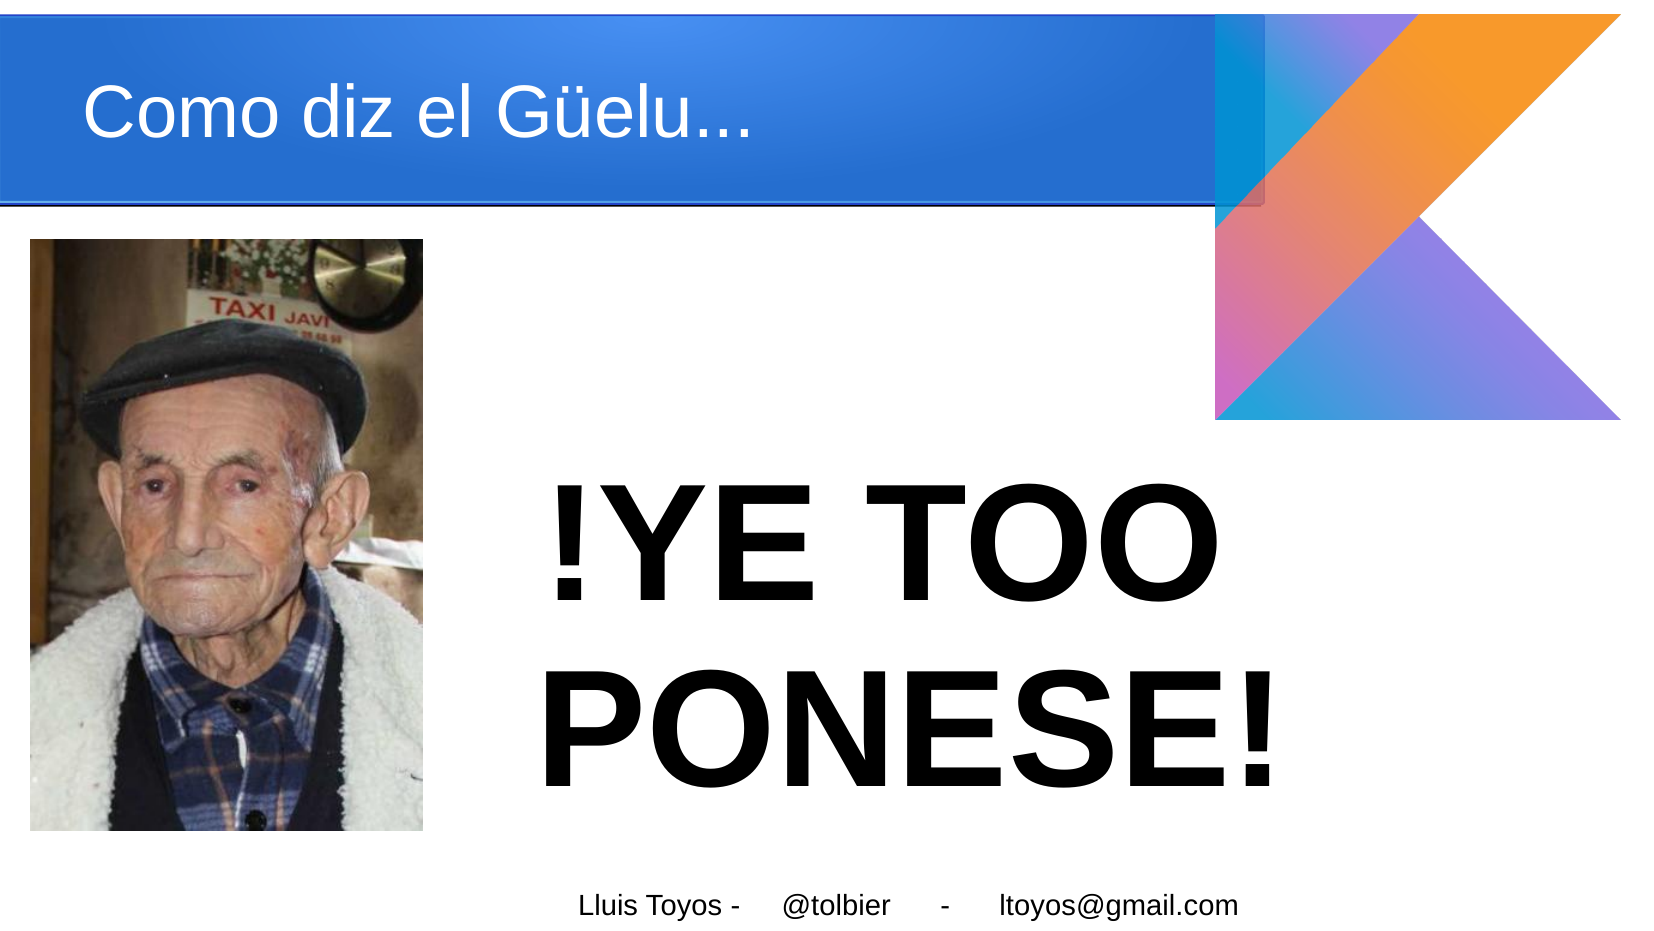

Como diz el Güelu...
# !YE TOO PONESE!